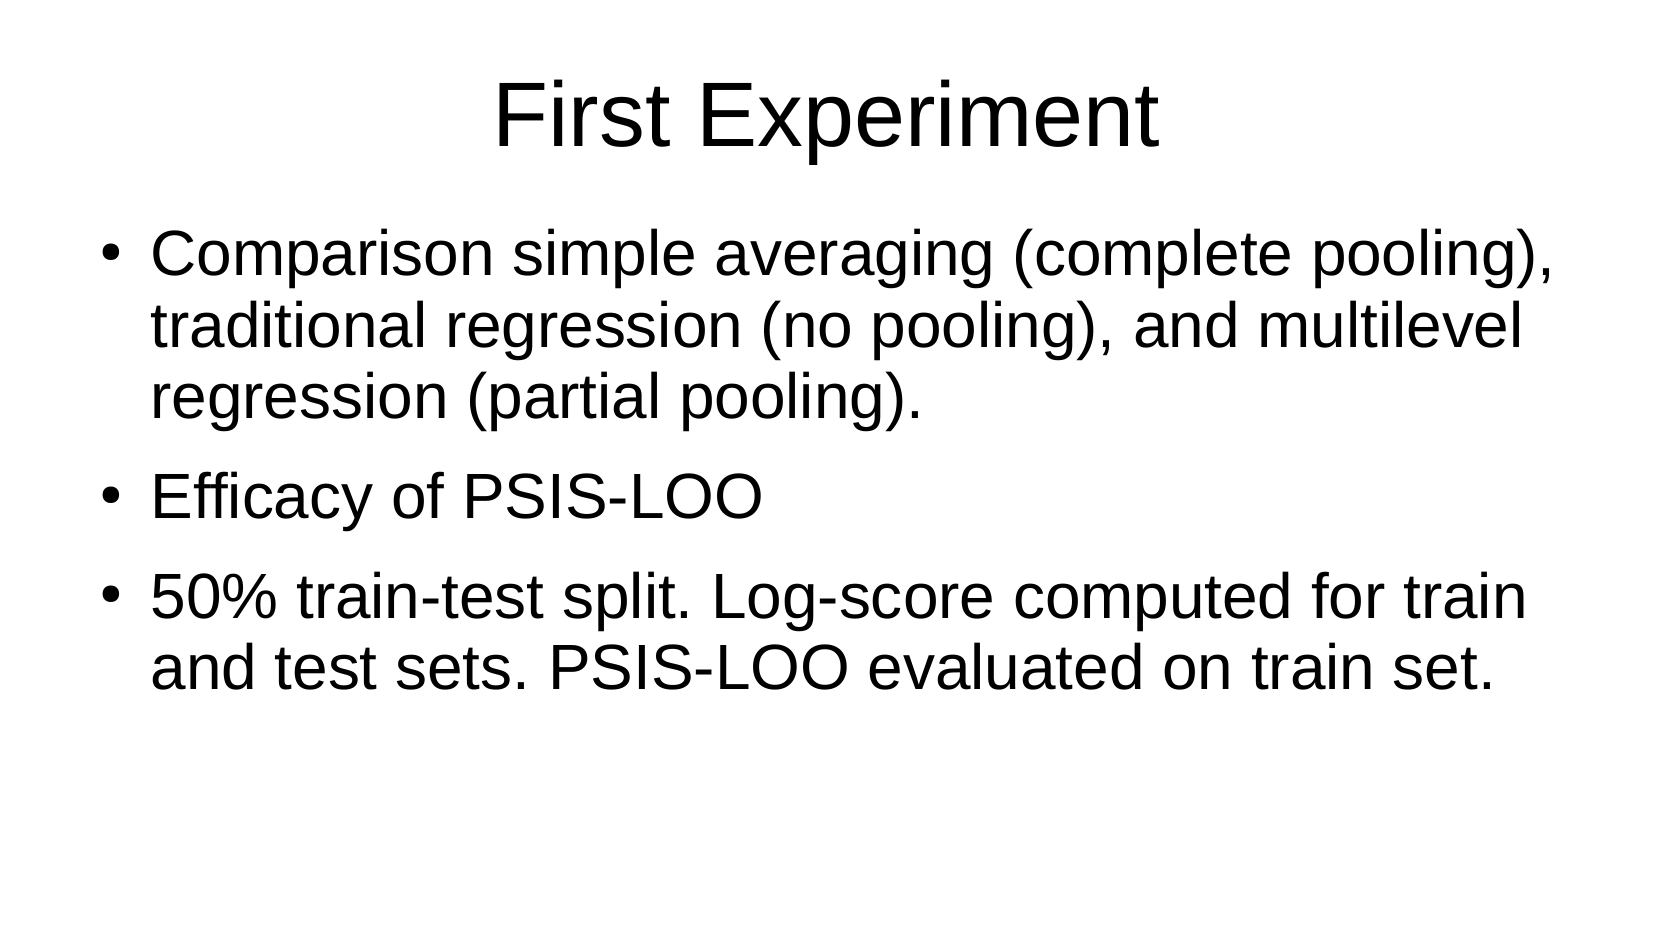

# First Experiment
Comparison simple averaging (complete pooling), traditional regression (no pooling), and multilevel regression (partial pooling).
Efficacy of PSIS-LOO
50% train-test split. Log-score computed for train and test sets. PSIS-LOO evaluated on train set.